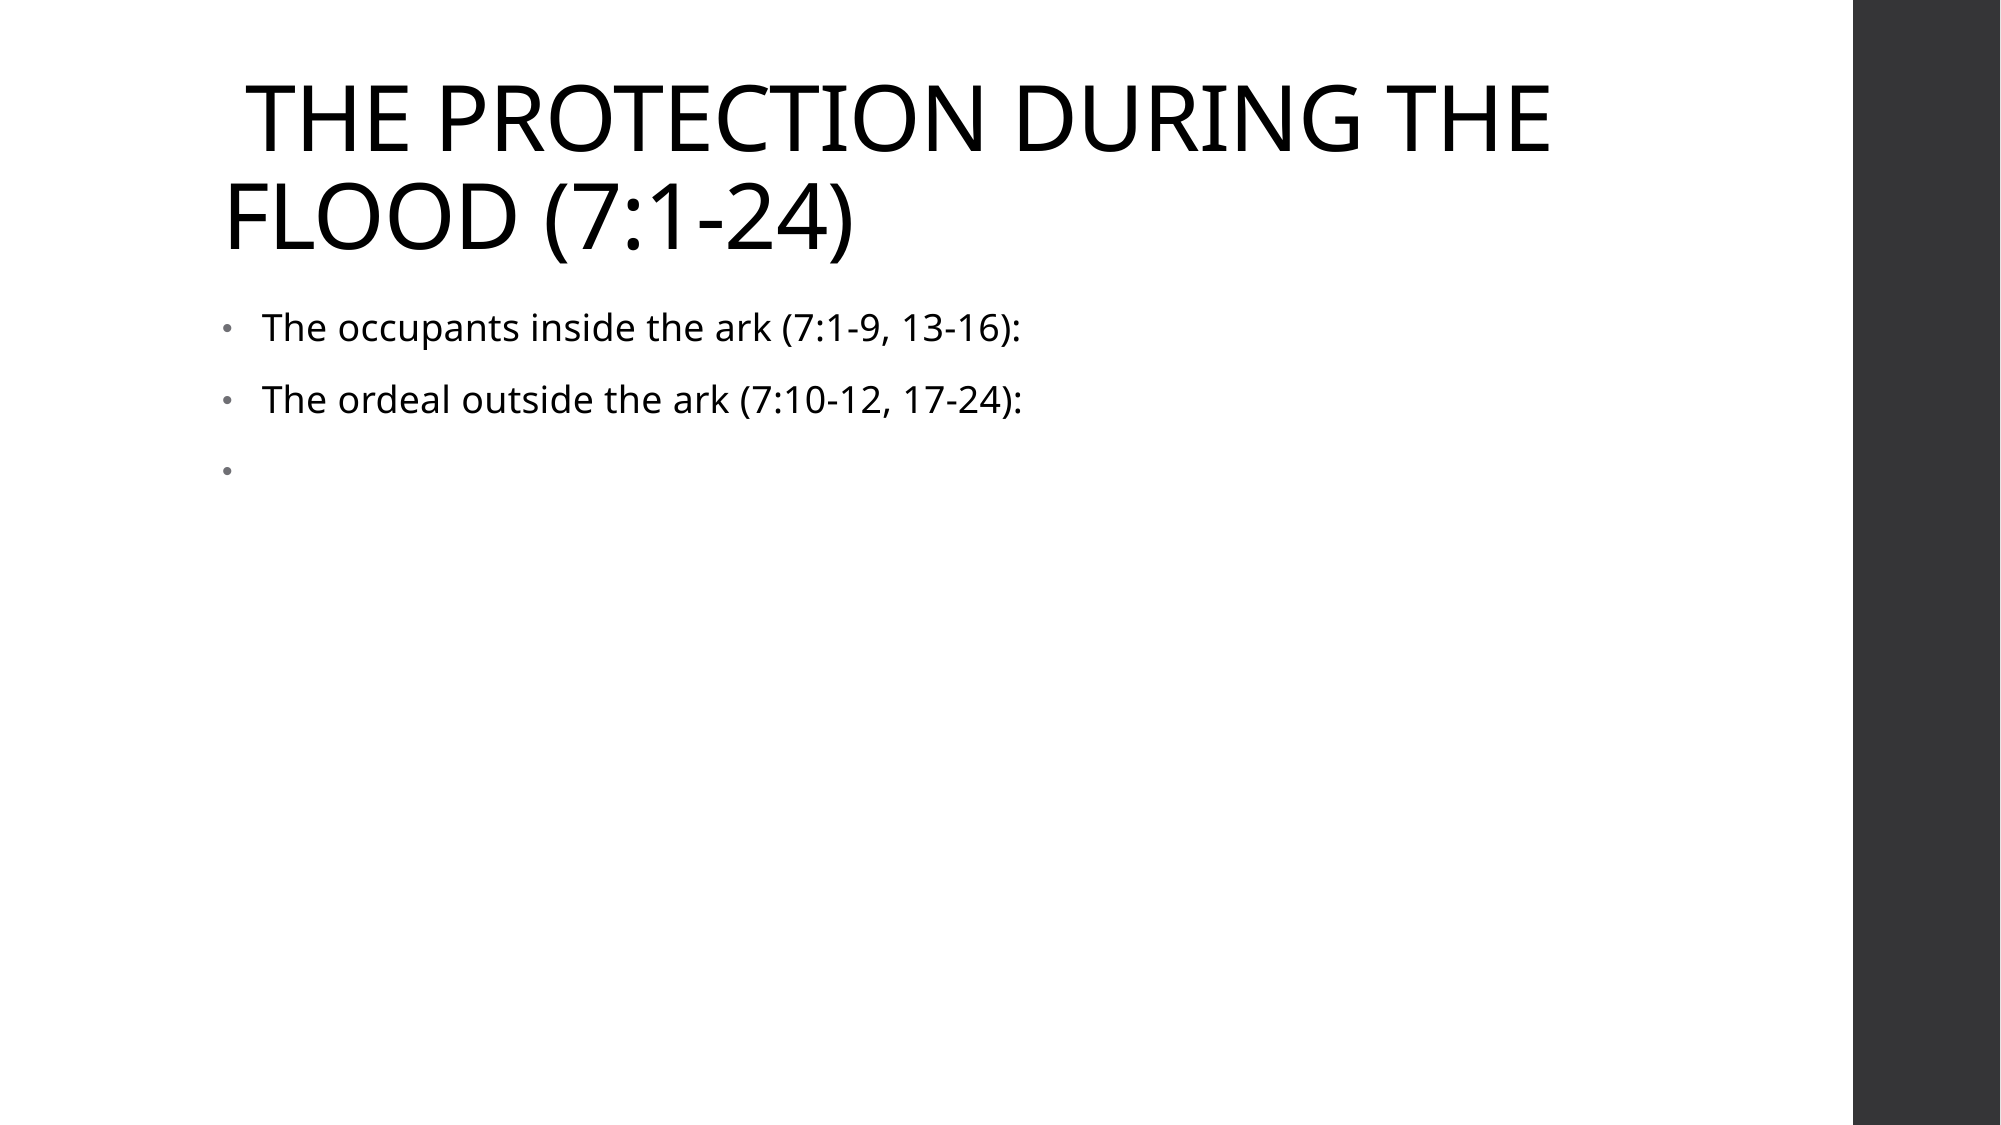

# THE PROTECTION DURING THE FLOOD (7:1-24)
 The occupants inside the ark (7:1-9, 13-16):
 The ordeal outside the ark (7:10-12, 17-24):